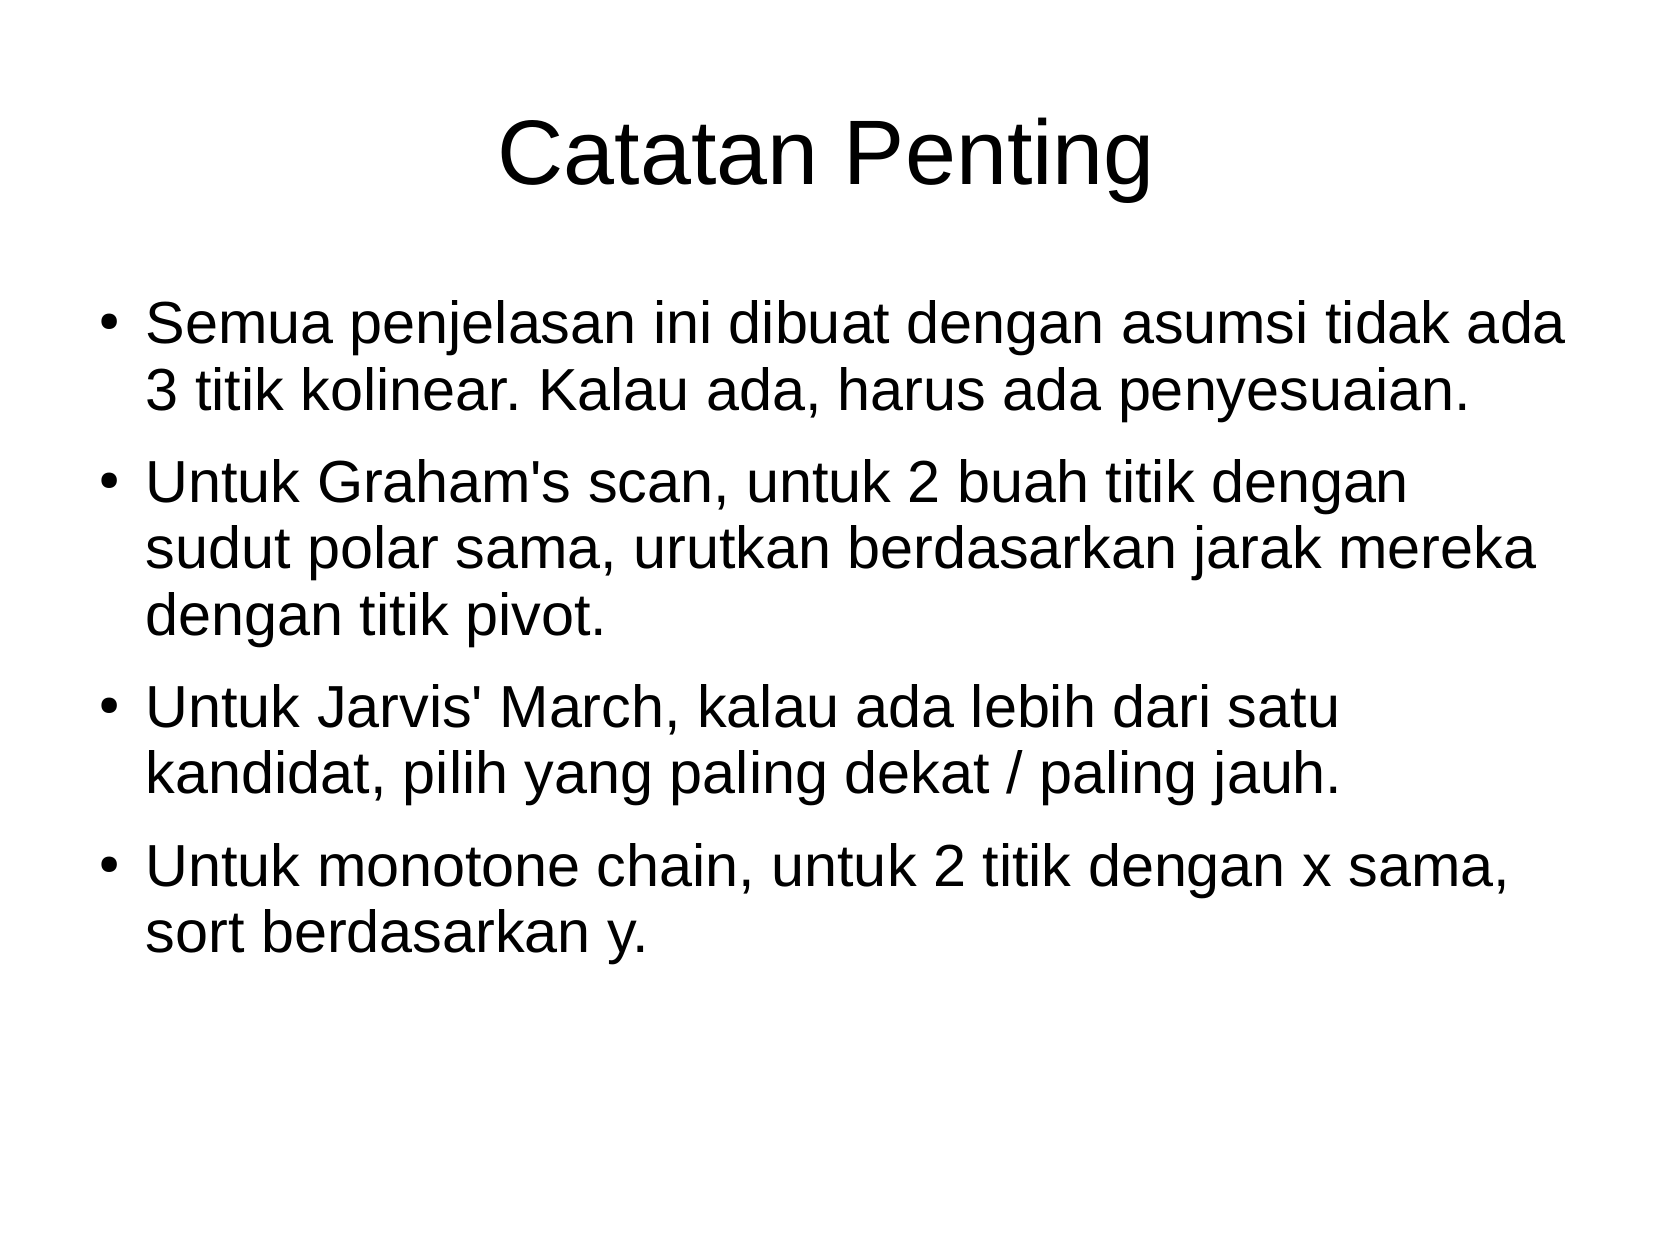

# Catatan Penting
Semua penjelasan ini dibuat dengan asumsi tidak ada 3 titik kolinear. Kalau ada, harus ada penyesuaian.
Untuk Graham's scan, untuk 2 buah titik dengan sudut polar sama, urutkan berdasarkan jarak mereka dengan titik pivot.
Untuk Jarvis' March, kalau ada lebih dari satu kandidat, pilih yang paling dekat / paling jauh.
Untuk monotone chain, untuk 2 titik dengan x sama, sort berdasarkan y.